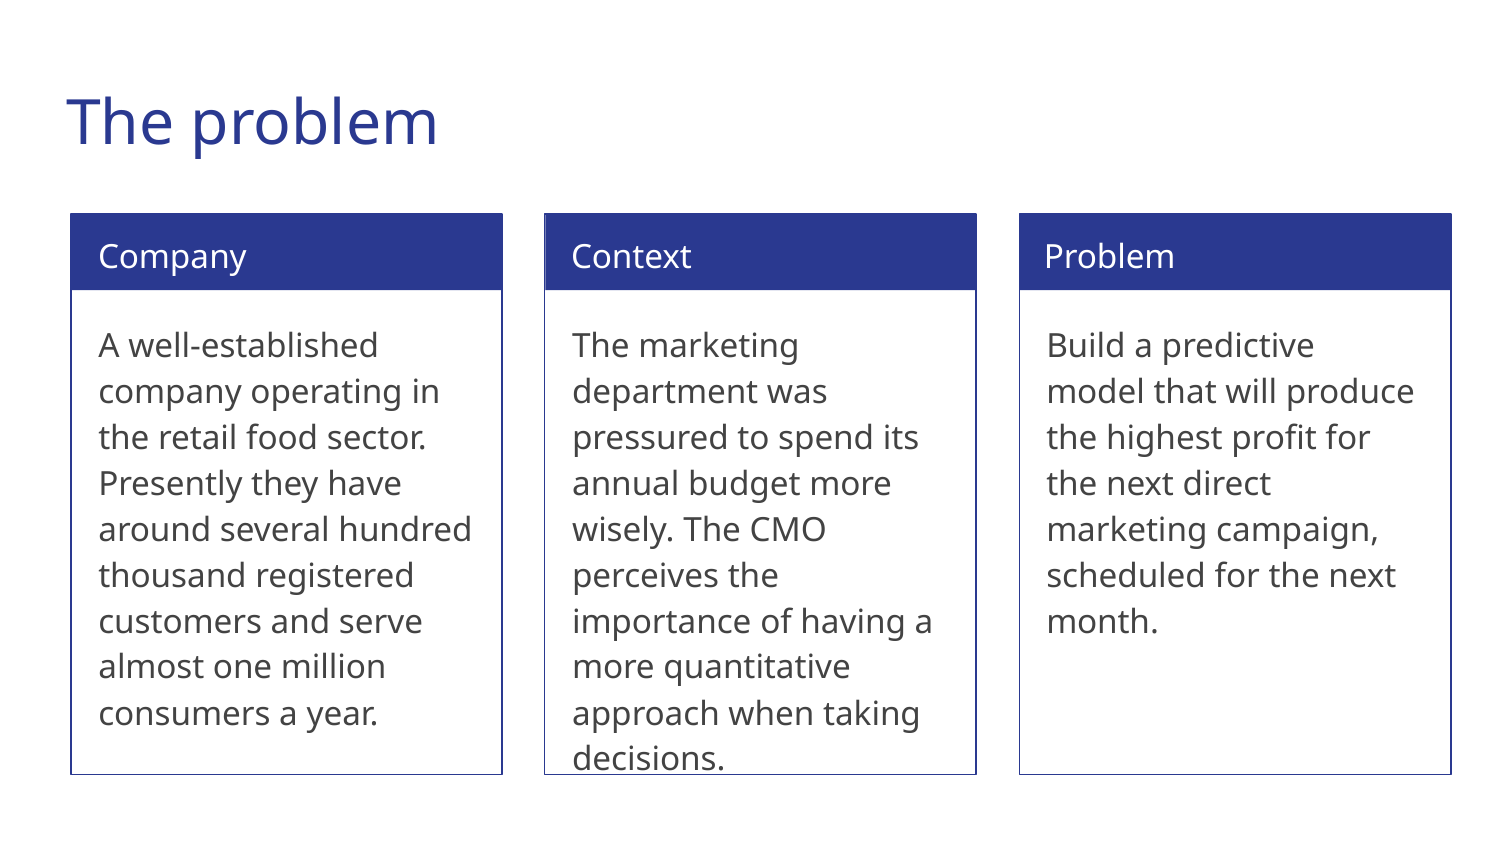

# The problem
Company
Context
Problem
A well-established company operating in the retail food sector. Presently they have around several hundred thousand registered customers and serve almost one million consumers a year.
The marketing department was pressured to spend its annual budget more wisely. The CMO perceives the importance of having a more quantitative approach when taking decisions.
Build a predictive model that will produce the highest profit for the next direct marketing campaign, scheduled for the next month.